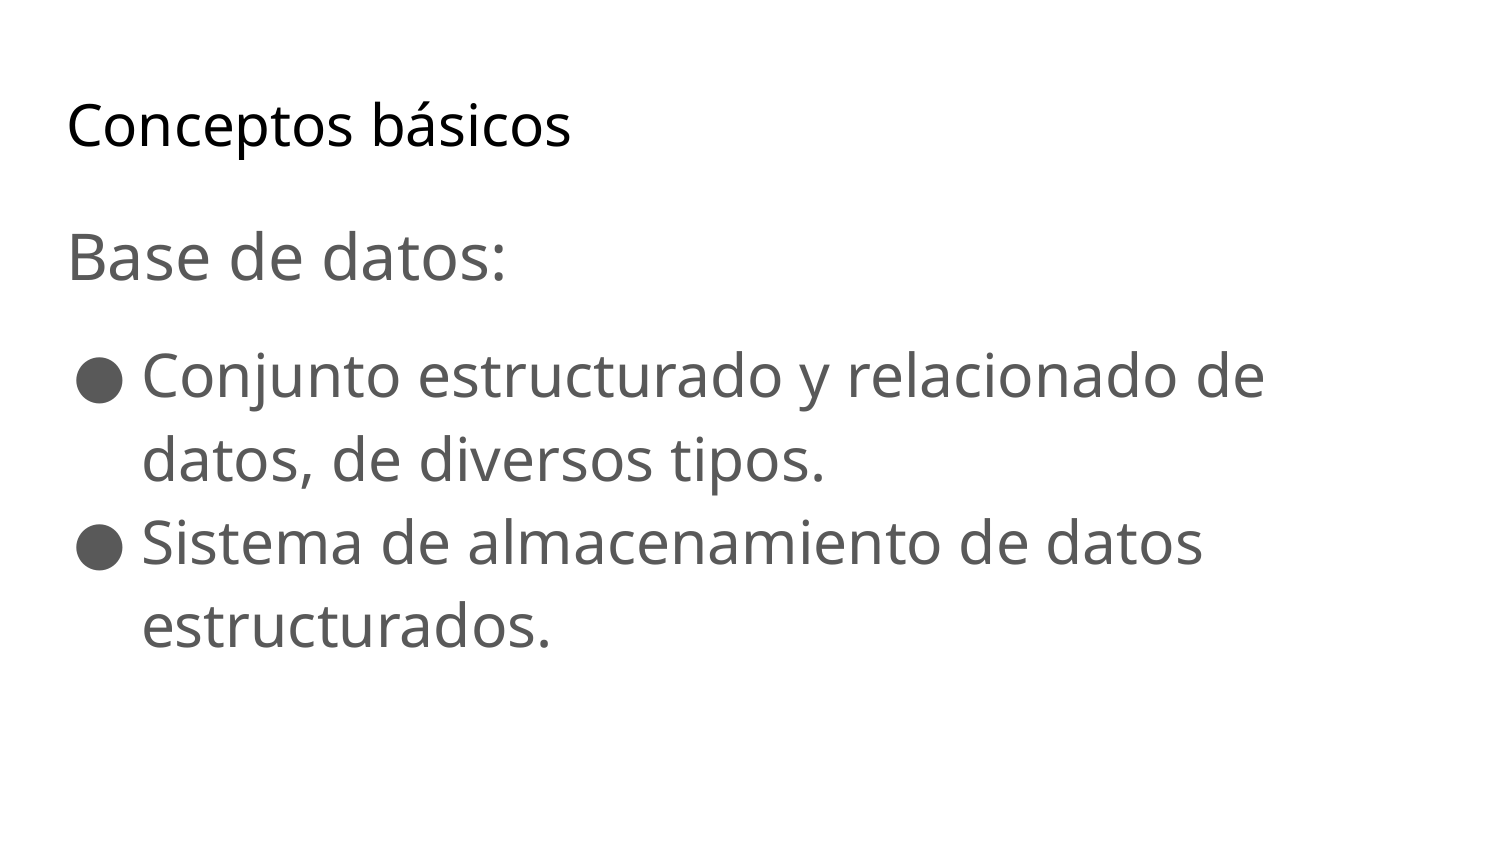

# Conceptos básicos
Base de datos:
Conjunto estructurado y relacionado de datos, de diversos tipos.
Sistema de almacenamiento de datos estructurados.